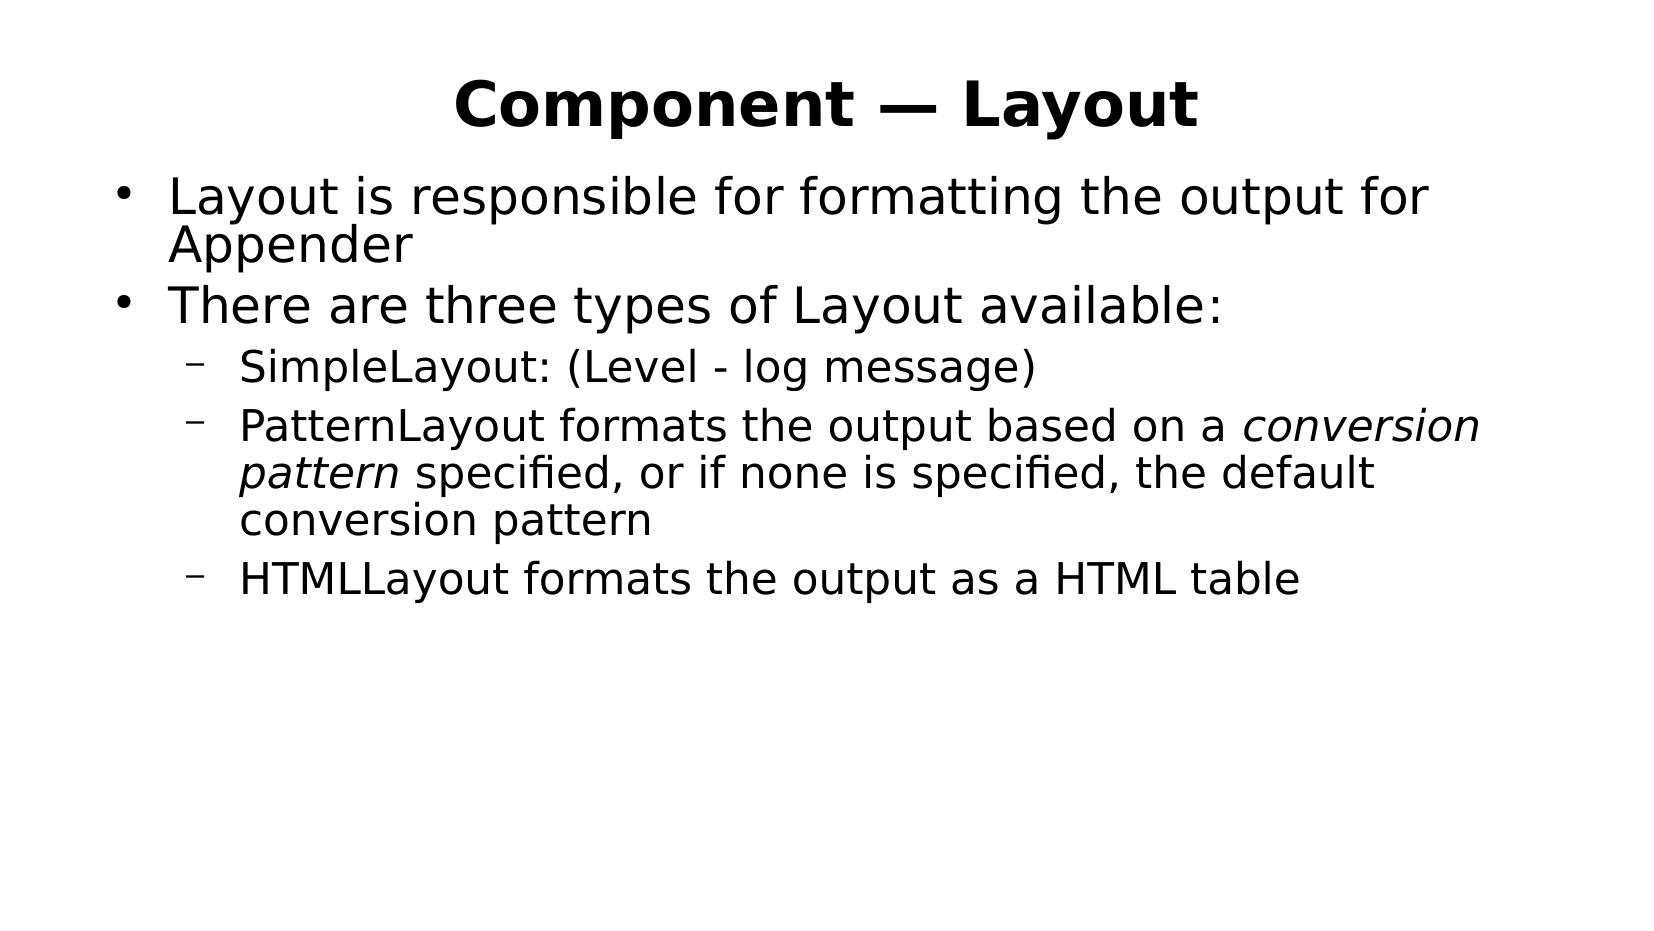

# Component — Layout
Layout is responsible for formatting the output for Appender
There are three types of Layout available:
SimpleLayout: (Level - log message)
PatternLayout formats the output based on a conversion pattern specified, or if none is specified, the default conversion pattern
HTMLLayout formats the output as a HTML table